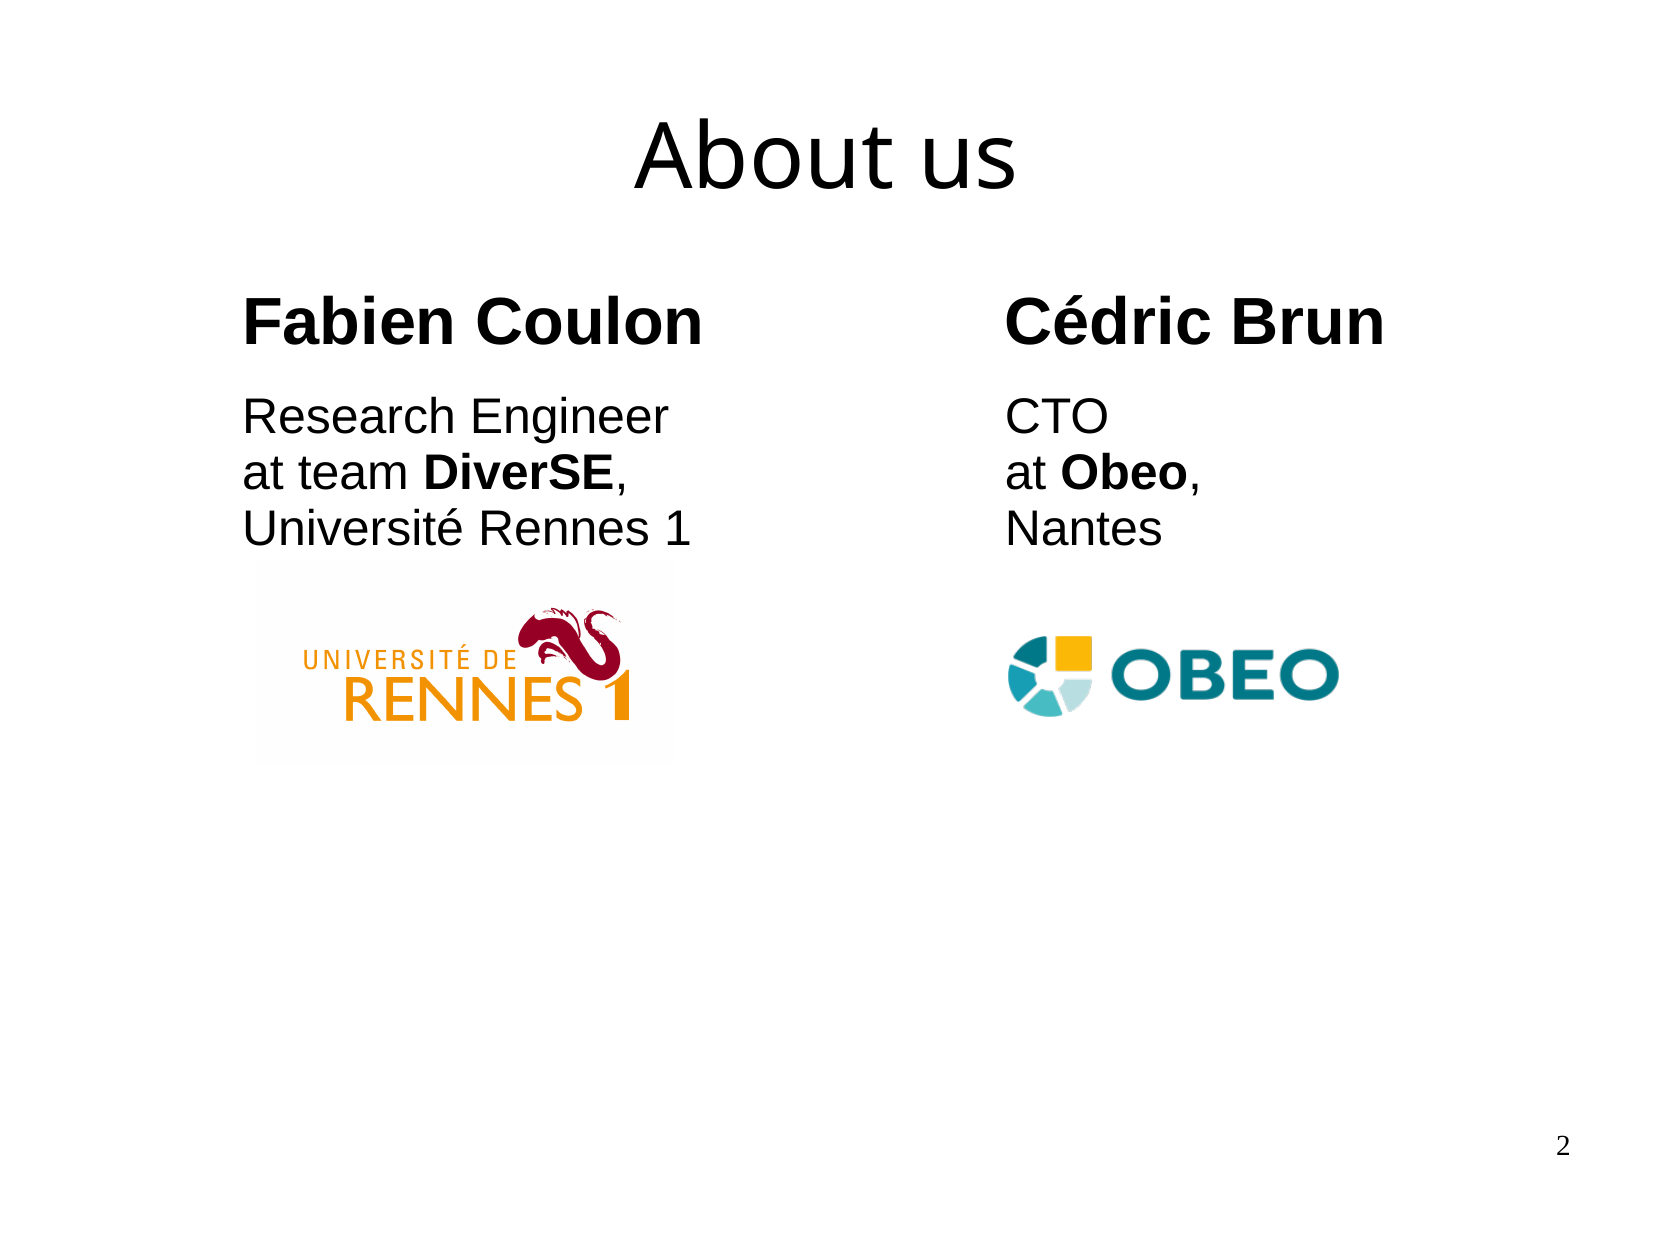

# About us
Fabien Coulon
Research Engineer
at team DiverSE,
Université Rennes 1
Cédric Brun
CTO
at Obeo,
Nantes
2